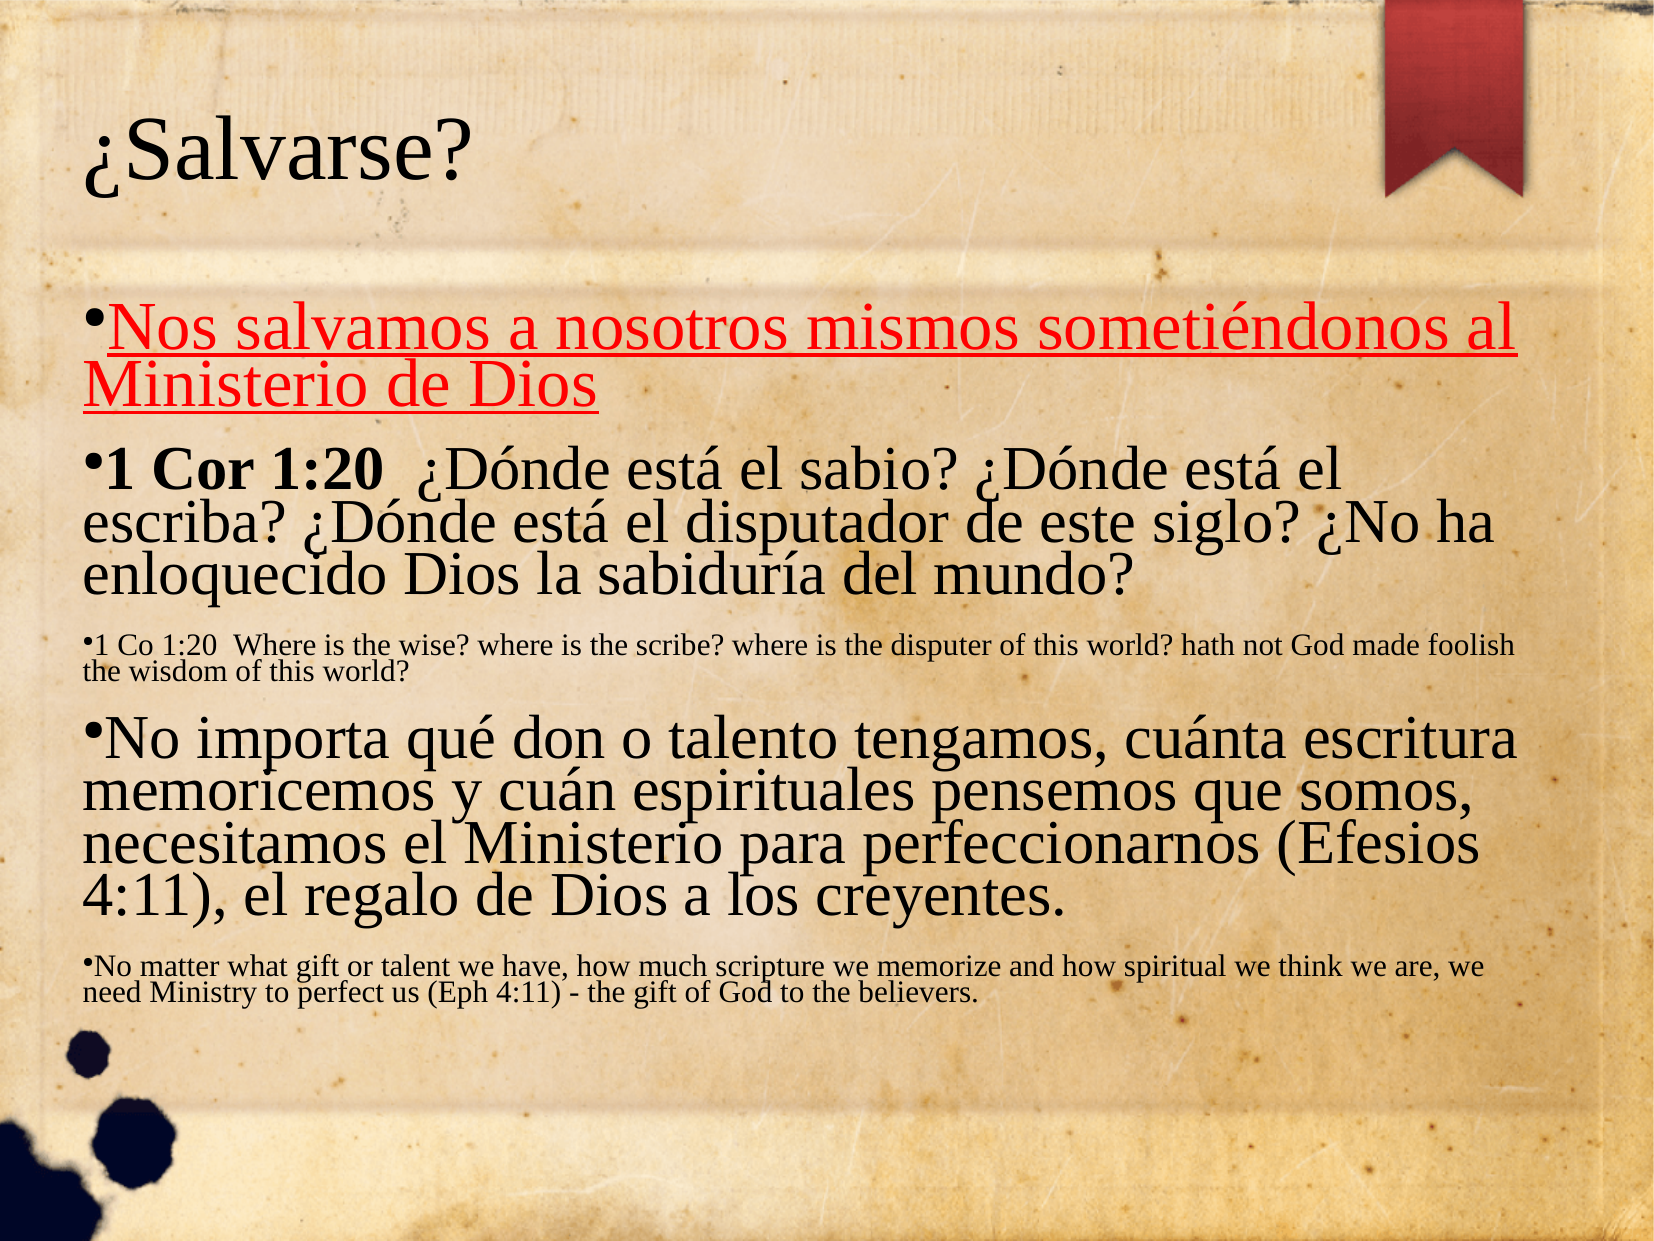

# ¿Salvarse?
Nos salvamos a nosotros mismos sometiéndonos al Ministerio de Dios
1 Cor 1:20  ¿Dónde está el sabio? ¿Dónde está el escriba? ¿Dónde está el disputador de este siglo? ¿No ha enloquecido Dios la sabiduría del mundo?
1 Co 1:20  Where is the wise? where is the scribe? where is the disputer of this world? hath not God made foolish the wisdom of this world?
No importa qué don o talento tengamos, cuánta escritura memoricemos y cuán espirituales pensemos que somos, necesitamos el Ministerio para perfeccionarnos (Efesios 4:11), el regalo de Dios a los creyentes.
No matter what gift or talent we have, how much scripture we memorize and how spiritual we think we are, we need Ministry to perfect us (Eph 4:11) - the gift of God to the believers.